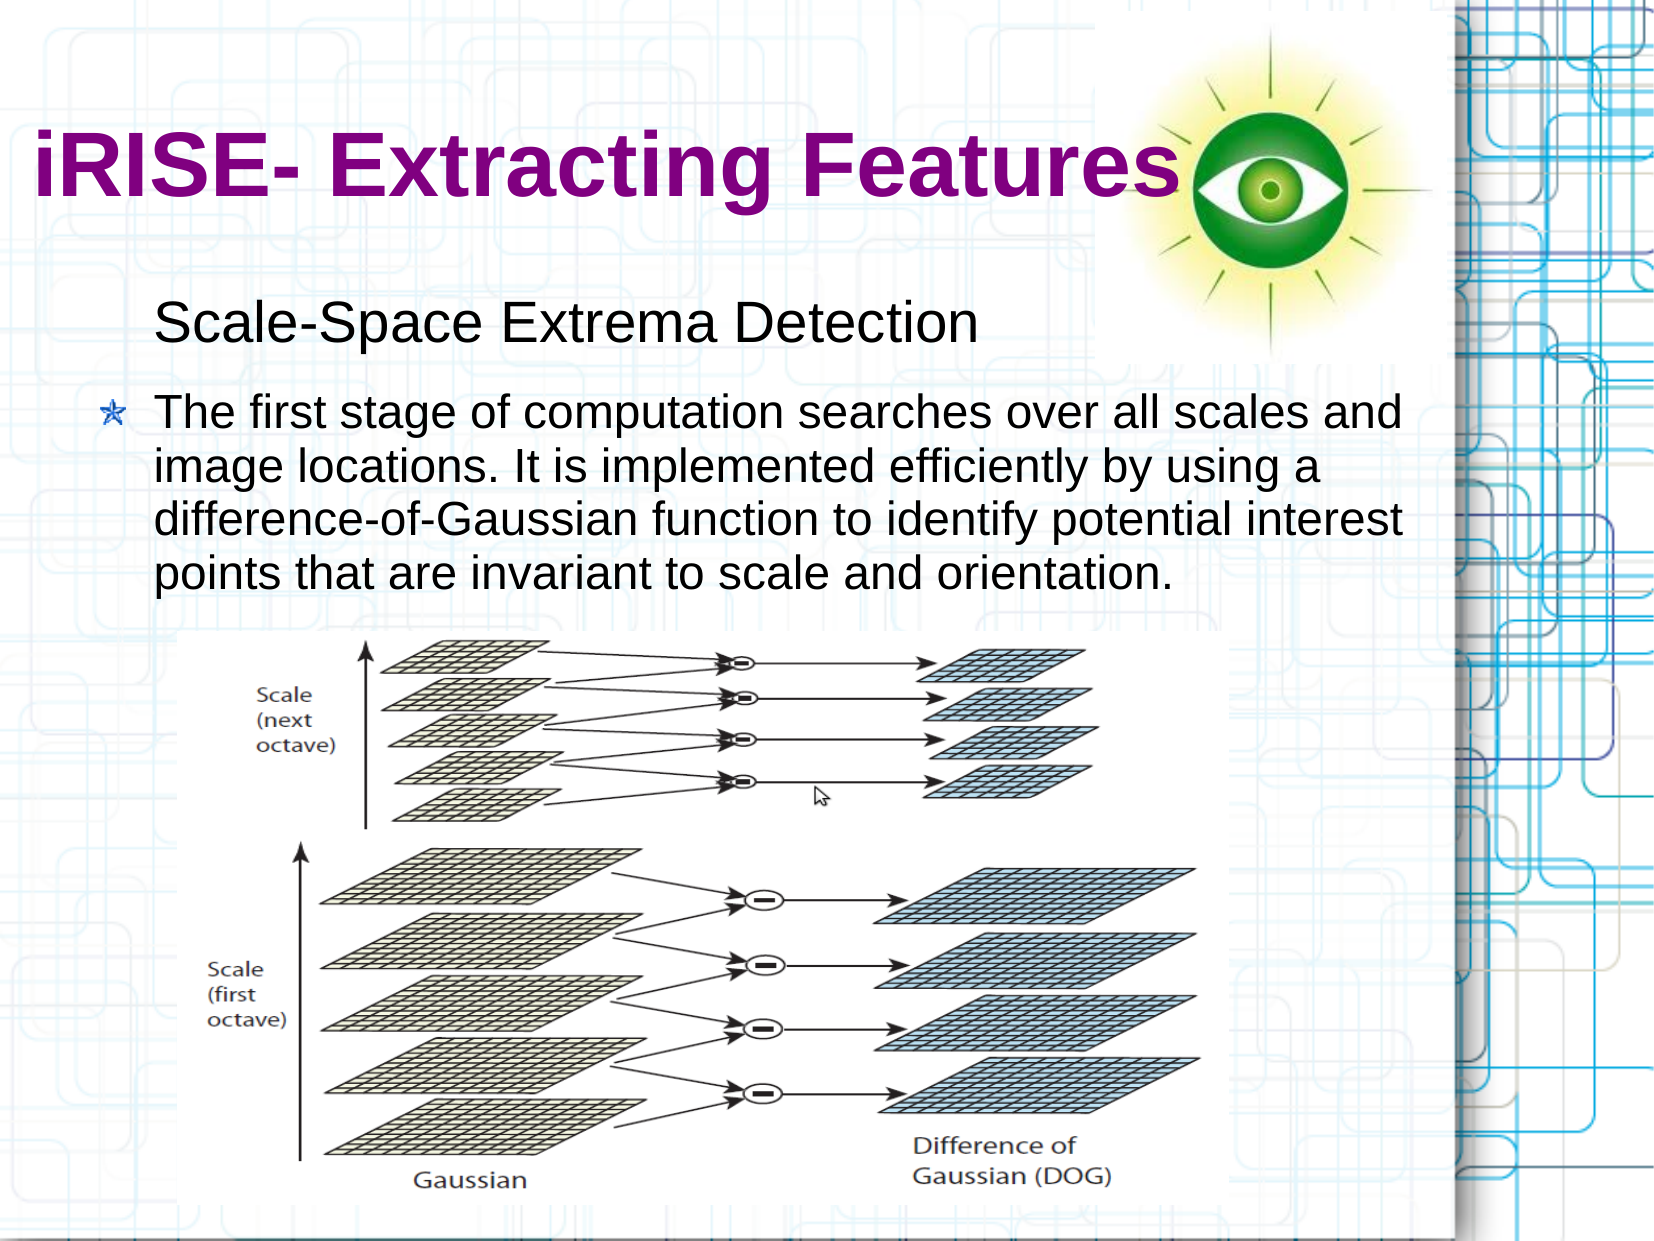

iRISE- Extracting Features
# Scale-Space Extrema Detection
The first stage of computation searches over all scales and image locations. It is implemented efficiently by using a difference-of-Gaussian function to identify potential interest points that are invariant to scale and orientation.